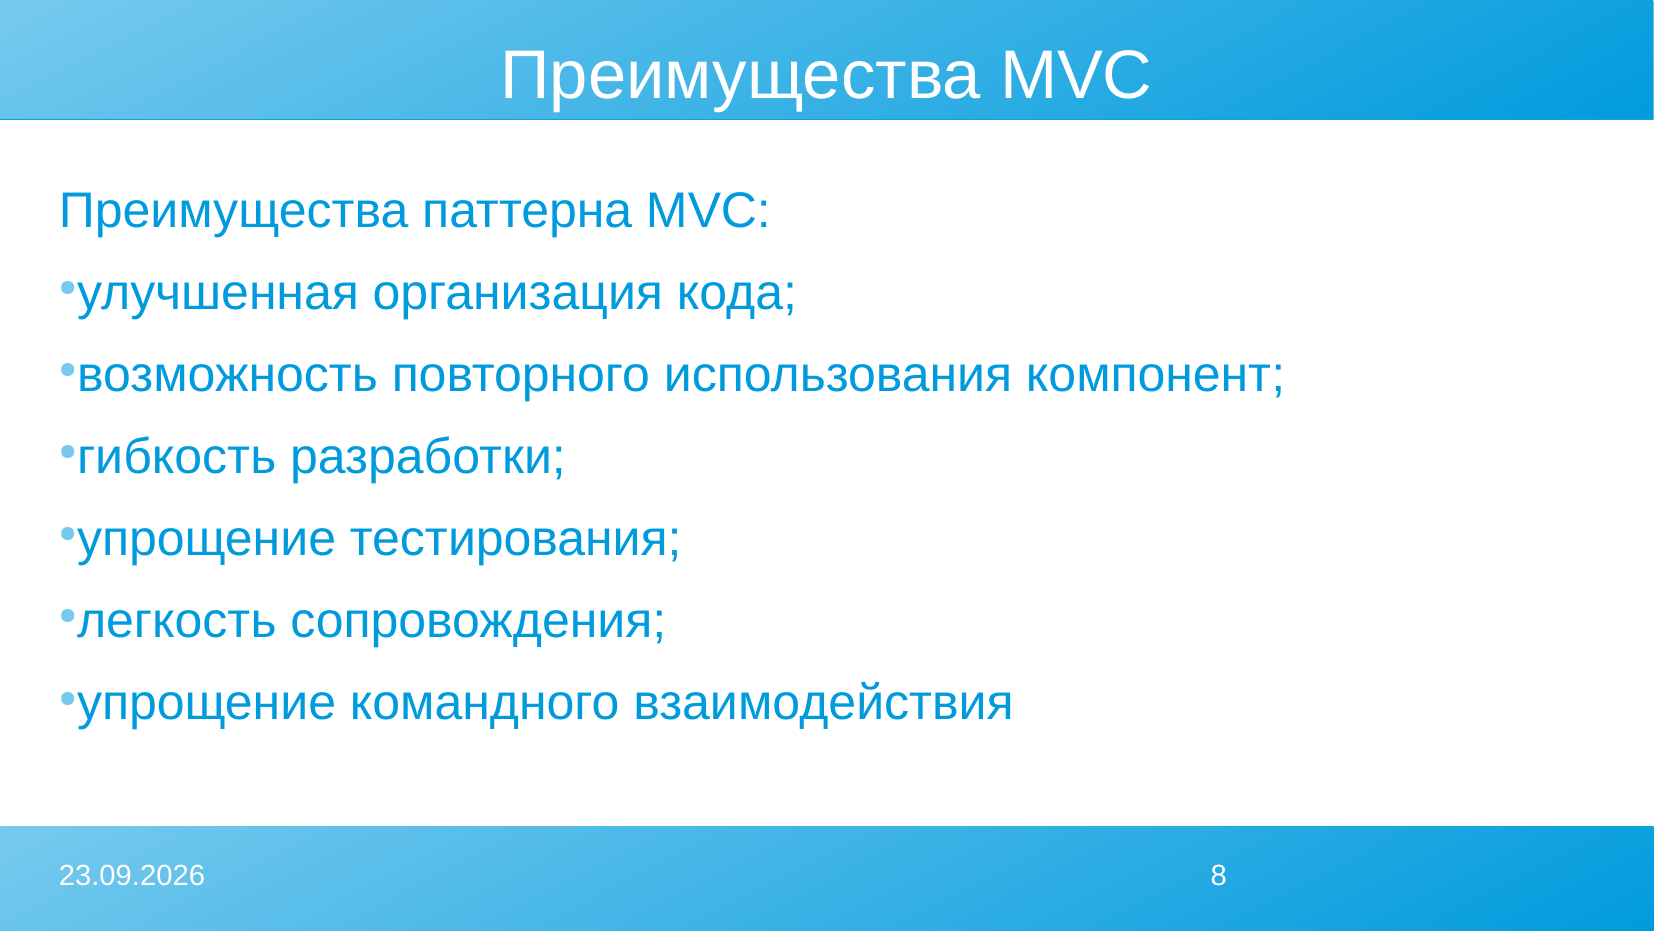

# Преимущества MVC
Преимущества паттерна MVC:
улучшенная организация кода;
возможность повторного использования компонент;
гибкость разработки;
упрощение тестирования;
легкость сопровождения;
упрощение командного взаимодействия